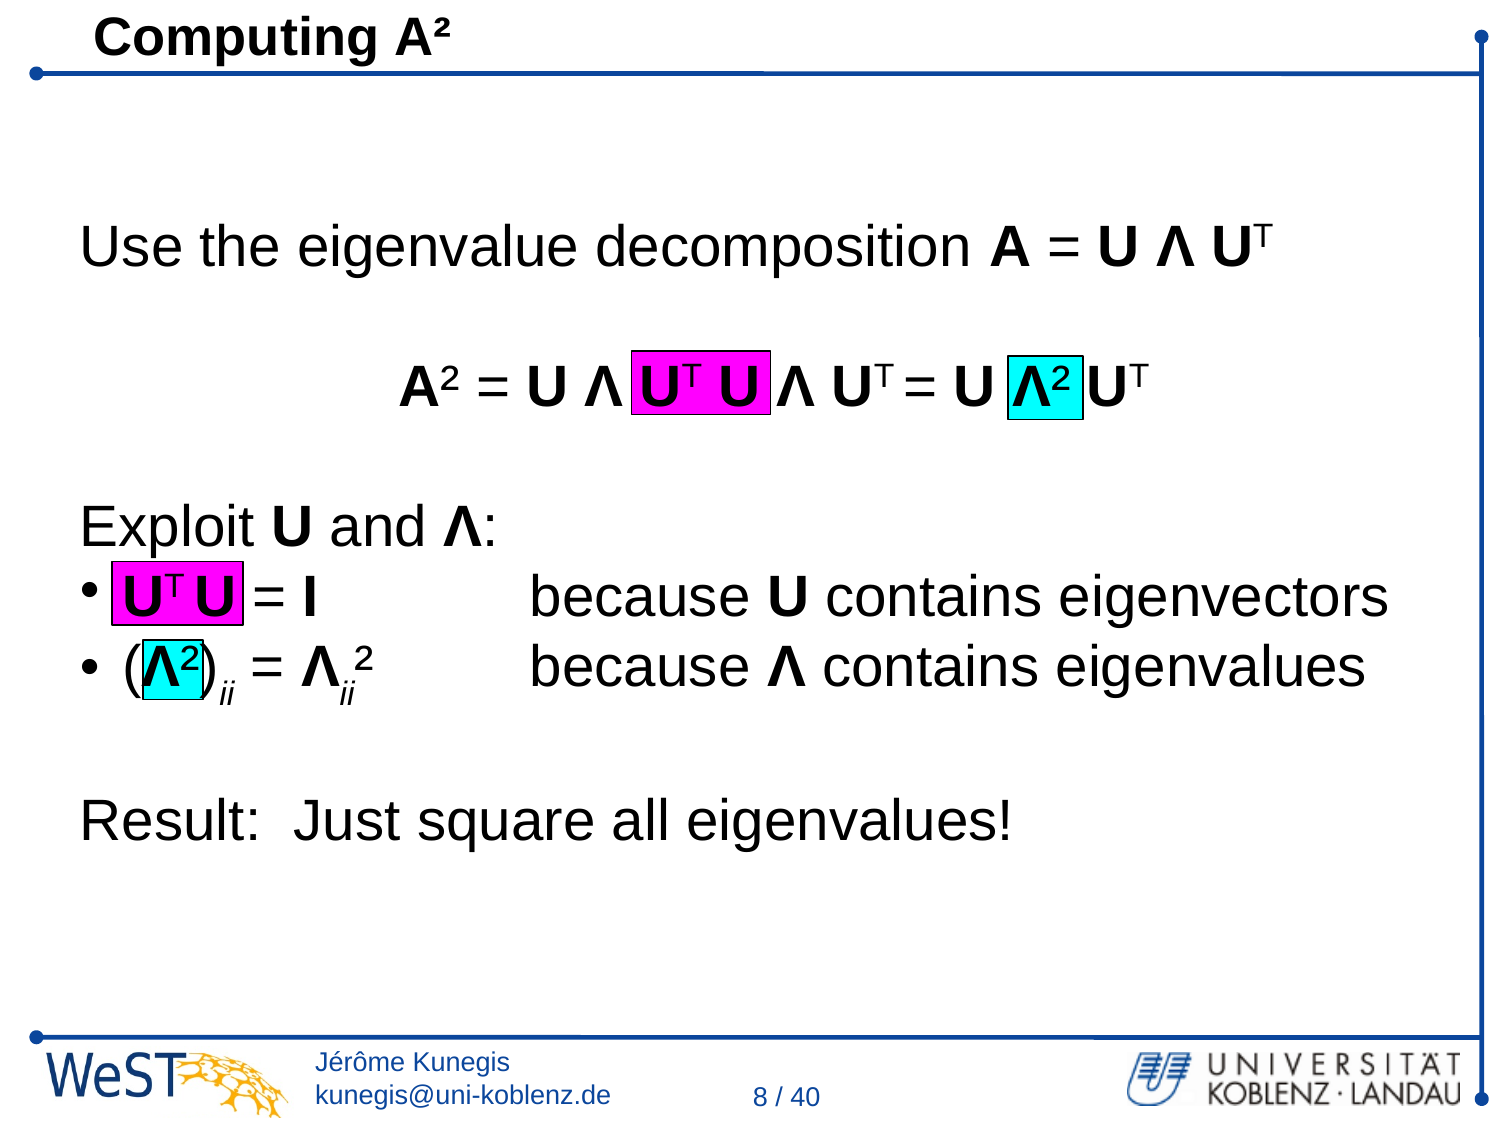

Computing A²
Use the eigenvalue decomposition A = U Λ UT
A² = U Λ UT U Λ UT = U Λ² UT
Exploit U and Λ:
 UT U = I 		because U contains eigenvectors
 (Λ²)ii = Λii² 	because Λ contains eigenvalues
Result: Just square all eigenvalues!